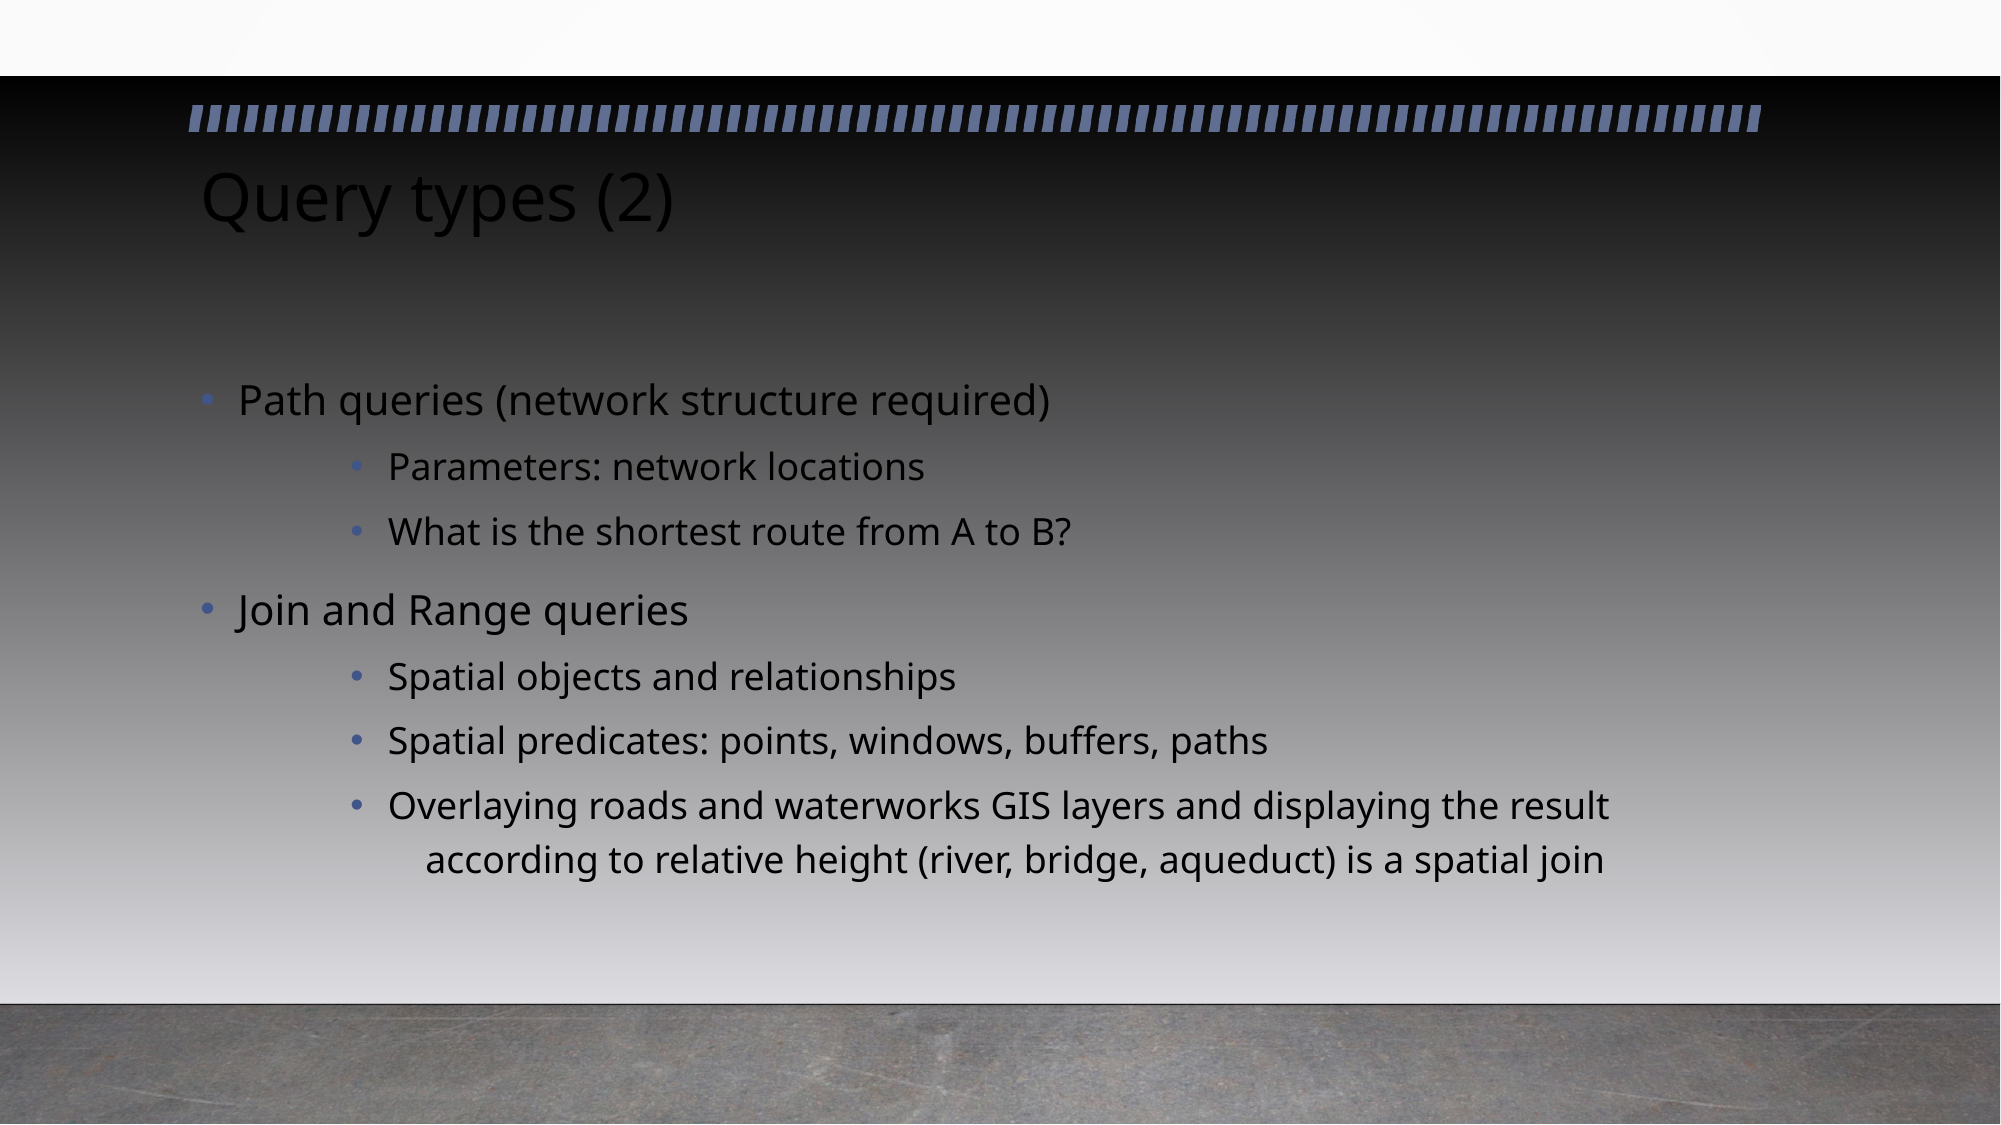

# Query types (2)
Path queries (network structure required)
Parameters: network locations
What is the shortest route from A to B?
Join and Range queries
Spatial objects and relationships
Spatial predicates: points, windows, buffers, paths
Overlaying roads and waterworks GIS layers and displaying the result according to relative height (river, bridge, aqueduct) is a spatial join